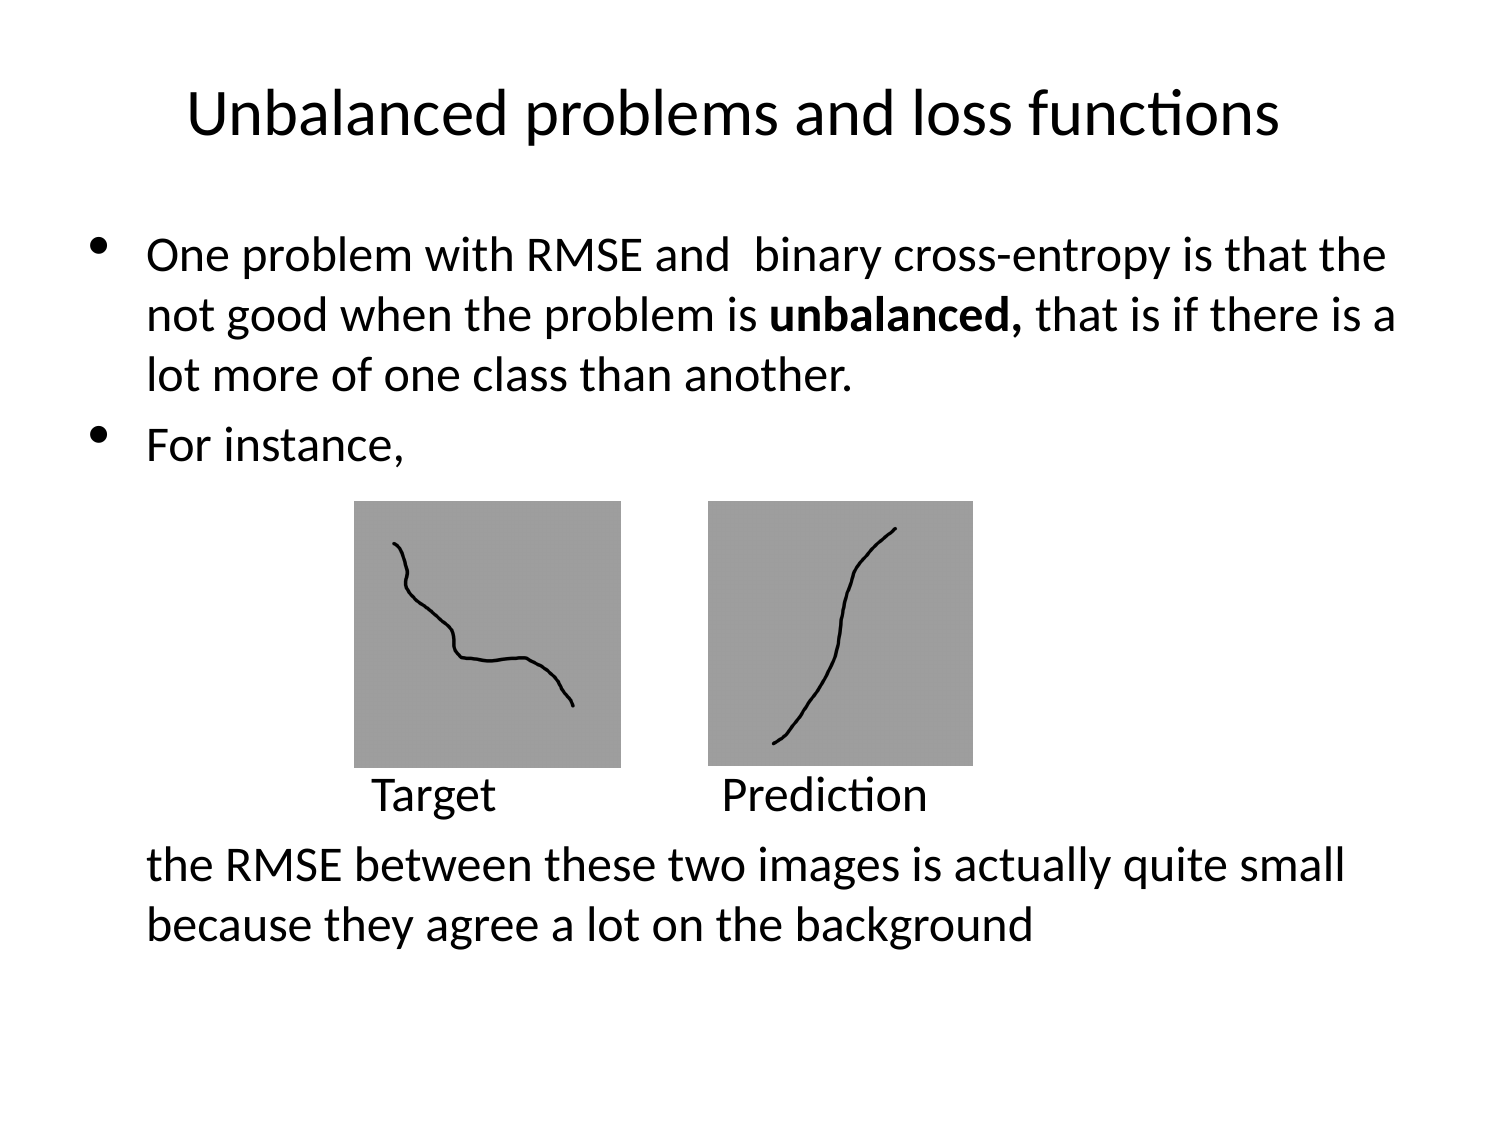

Unbalanced problems and loss functions
One problem with RMSE and binary cross-entropy is that the not good when the problem is unbalanced, that is if there is a lot more of one class than another.
For instance,
 Target Prediction
the RMSE between these two images is actually quite small because they agree a lot on the background